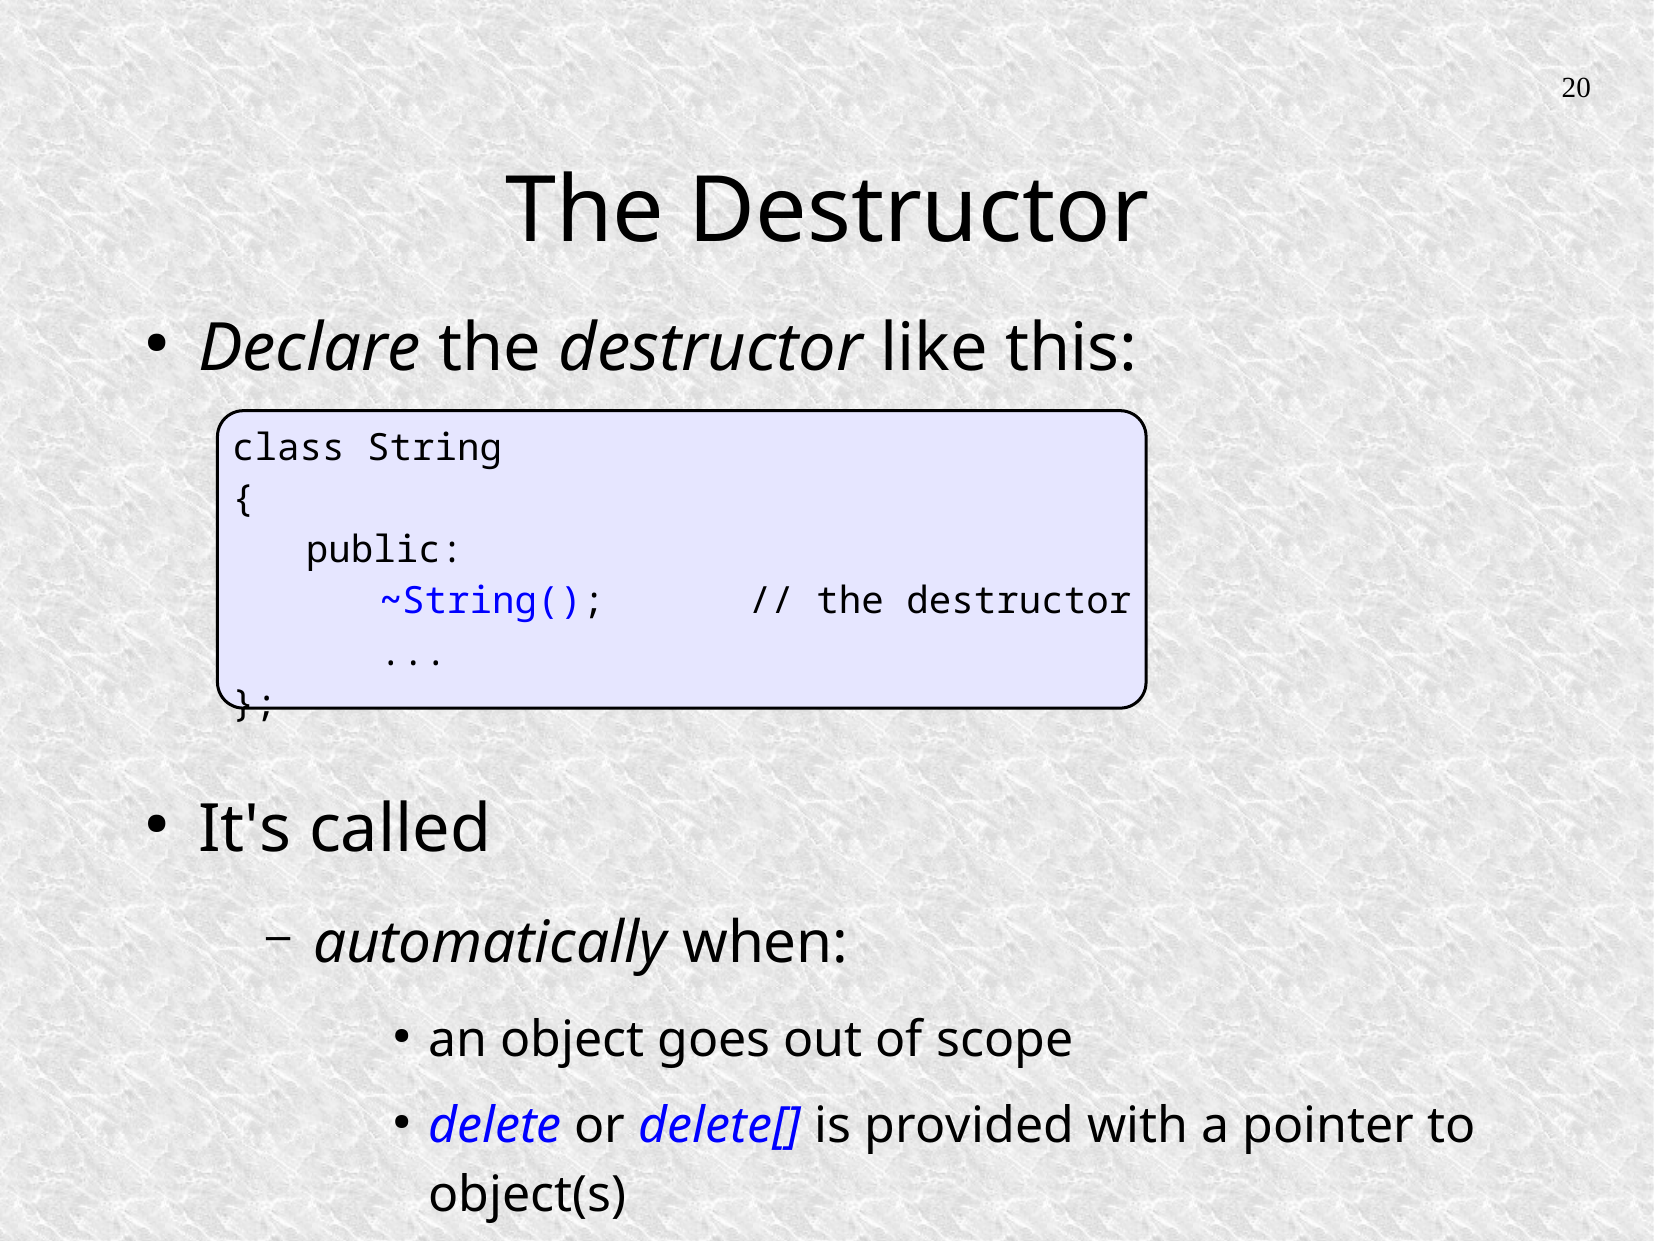

20
# The Destructor
Declare the destructor like this:
It's called
automatically when:
an object goes out of scope
delete or delete[] is provided with a pointer to object(s)
explicitly after placement new
class String
{
	public:
		~String();		// the destructor
		...
};